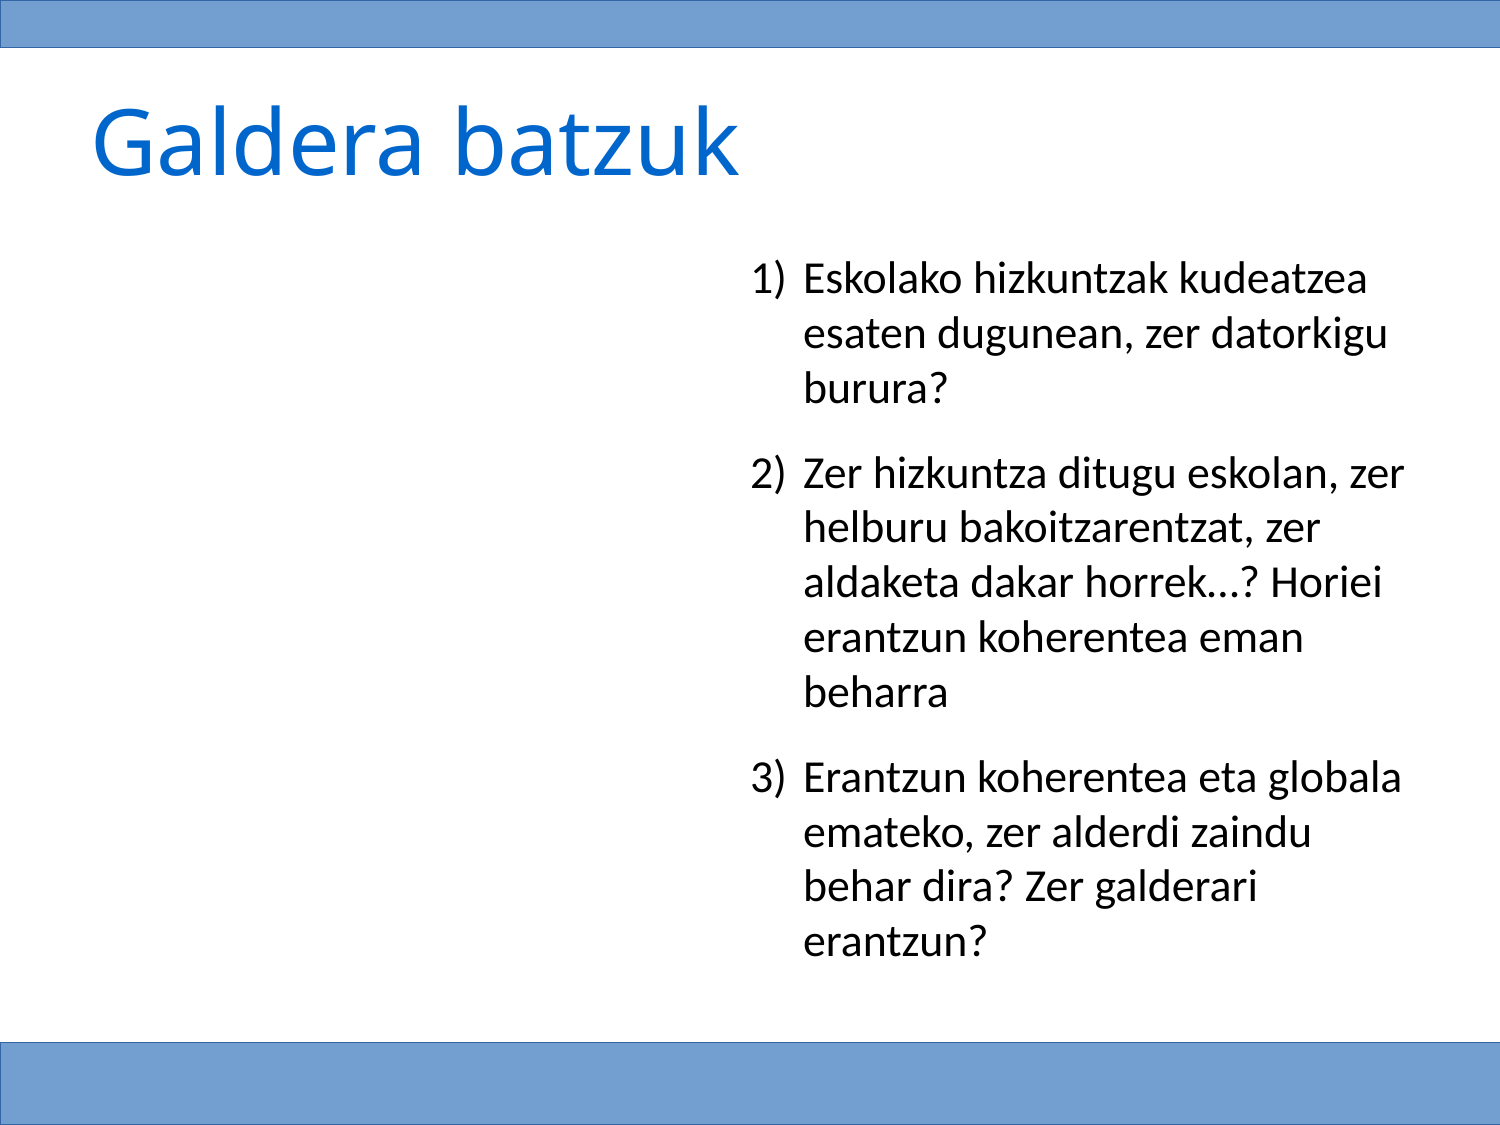

# Galdera batzuk
Eskolako hizkuntzak kudeatzea esaten dugunean, zer datorkigu burura?
Zer hizkuntza ditugu eskolan, zer helburu bakoitzarentzat, zer aldaketa dakar horrek…? Horiei erantzun koherentea eman beharra
Erantzun koherentea eta globala emateko, zer alderdi zaindu behar dira? Zer galderari erantzun?